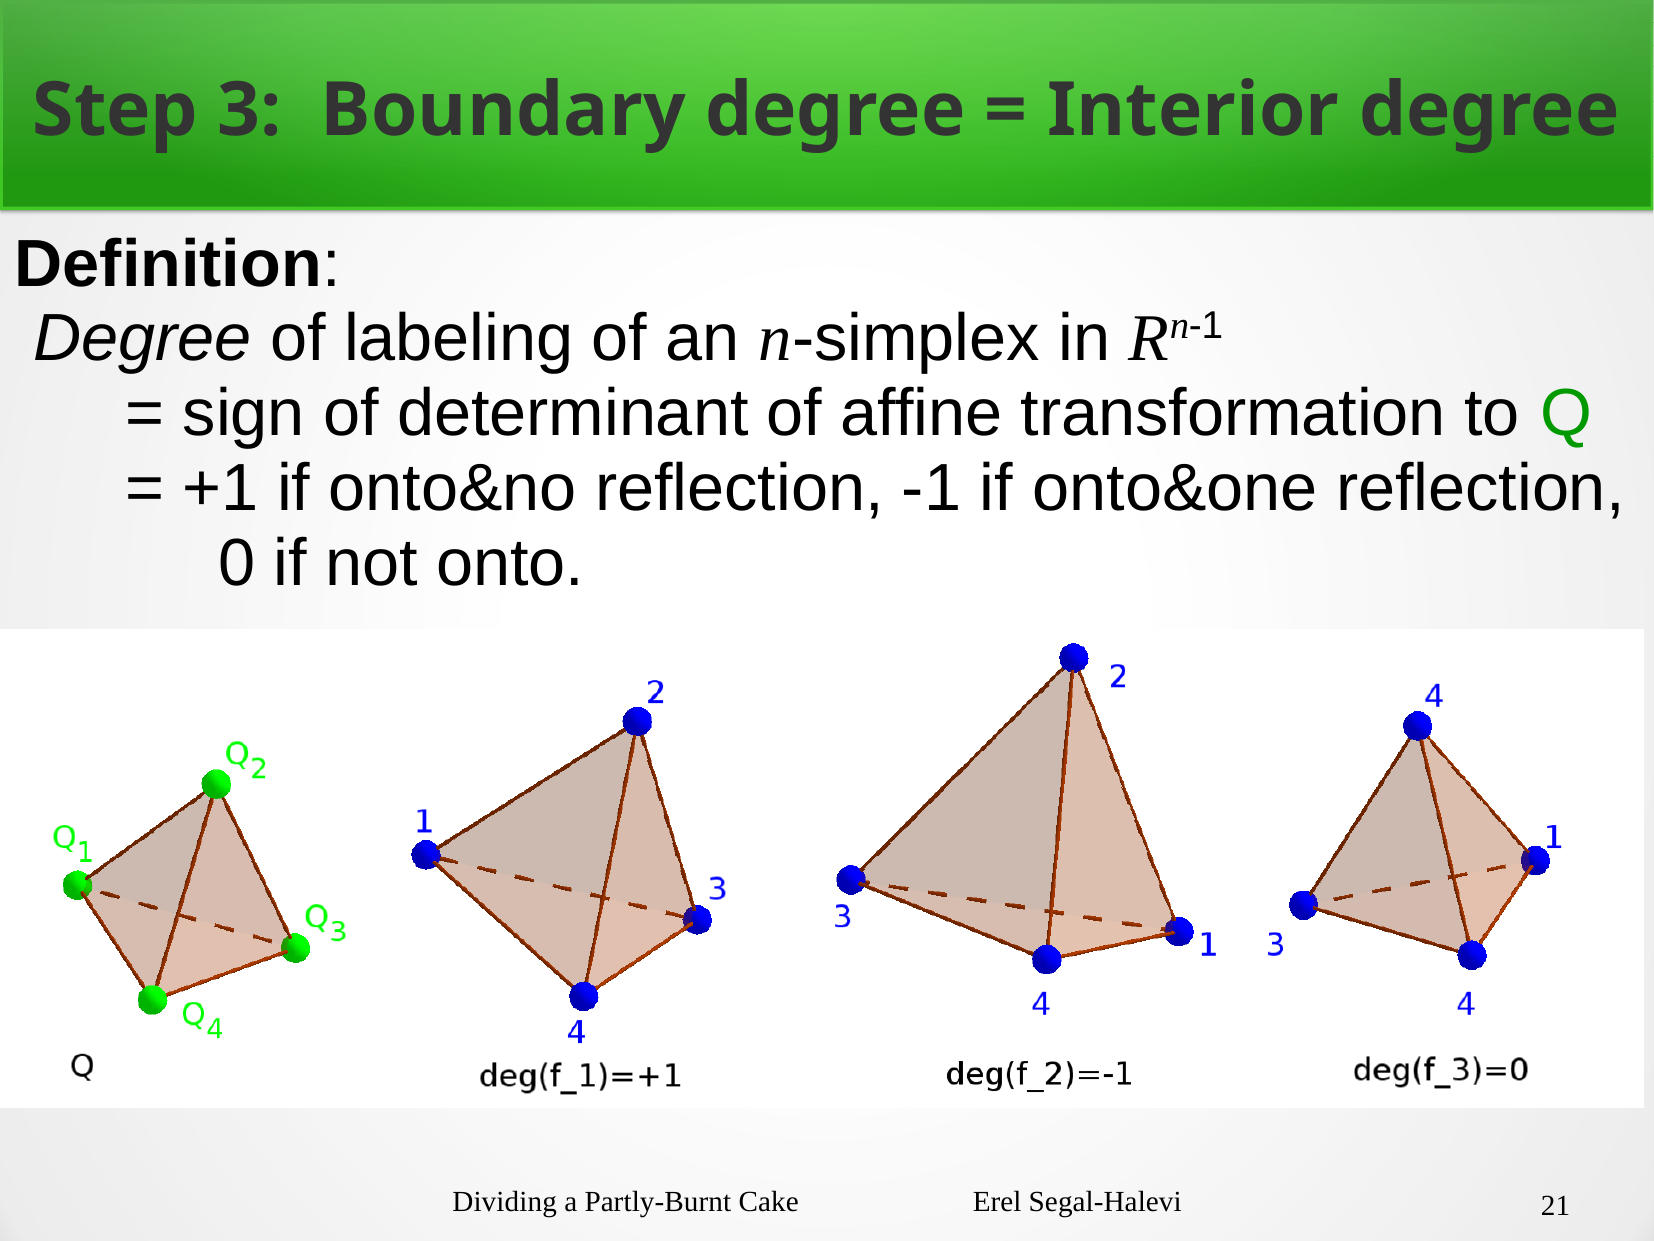

# Step 3: Boundary degree = Interior degree
Definition:
 Degree of labeling of an n-simplex in Rn-1
 = sign of determinant of affine transformation to Q
 = +1 if onto&no reflection, -1 if onto&one reflection,
 0 if not onto.
Dividing a Partly-Burnt Cake Erel Segal-Halevi
21